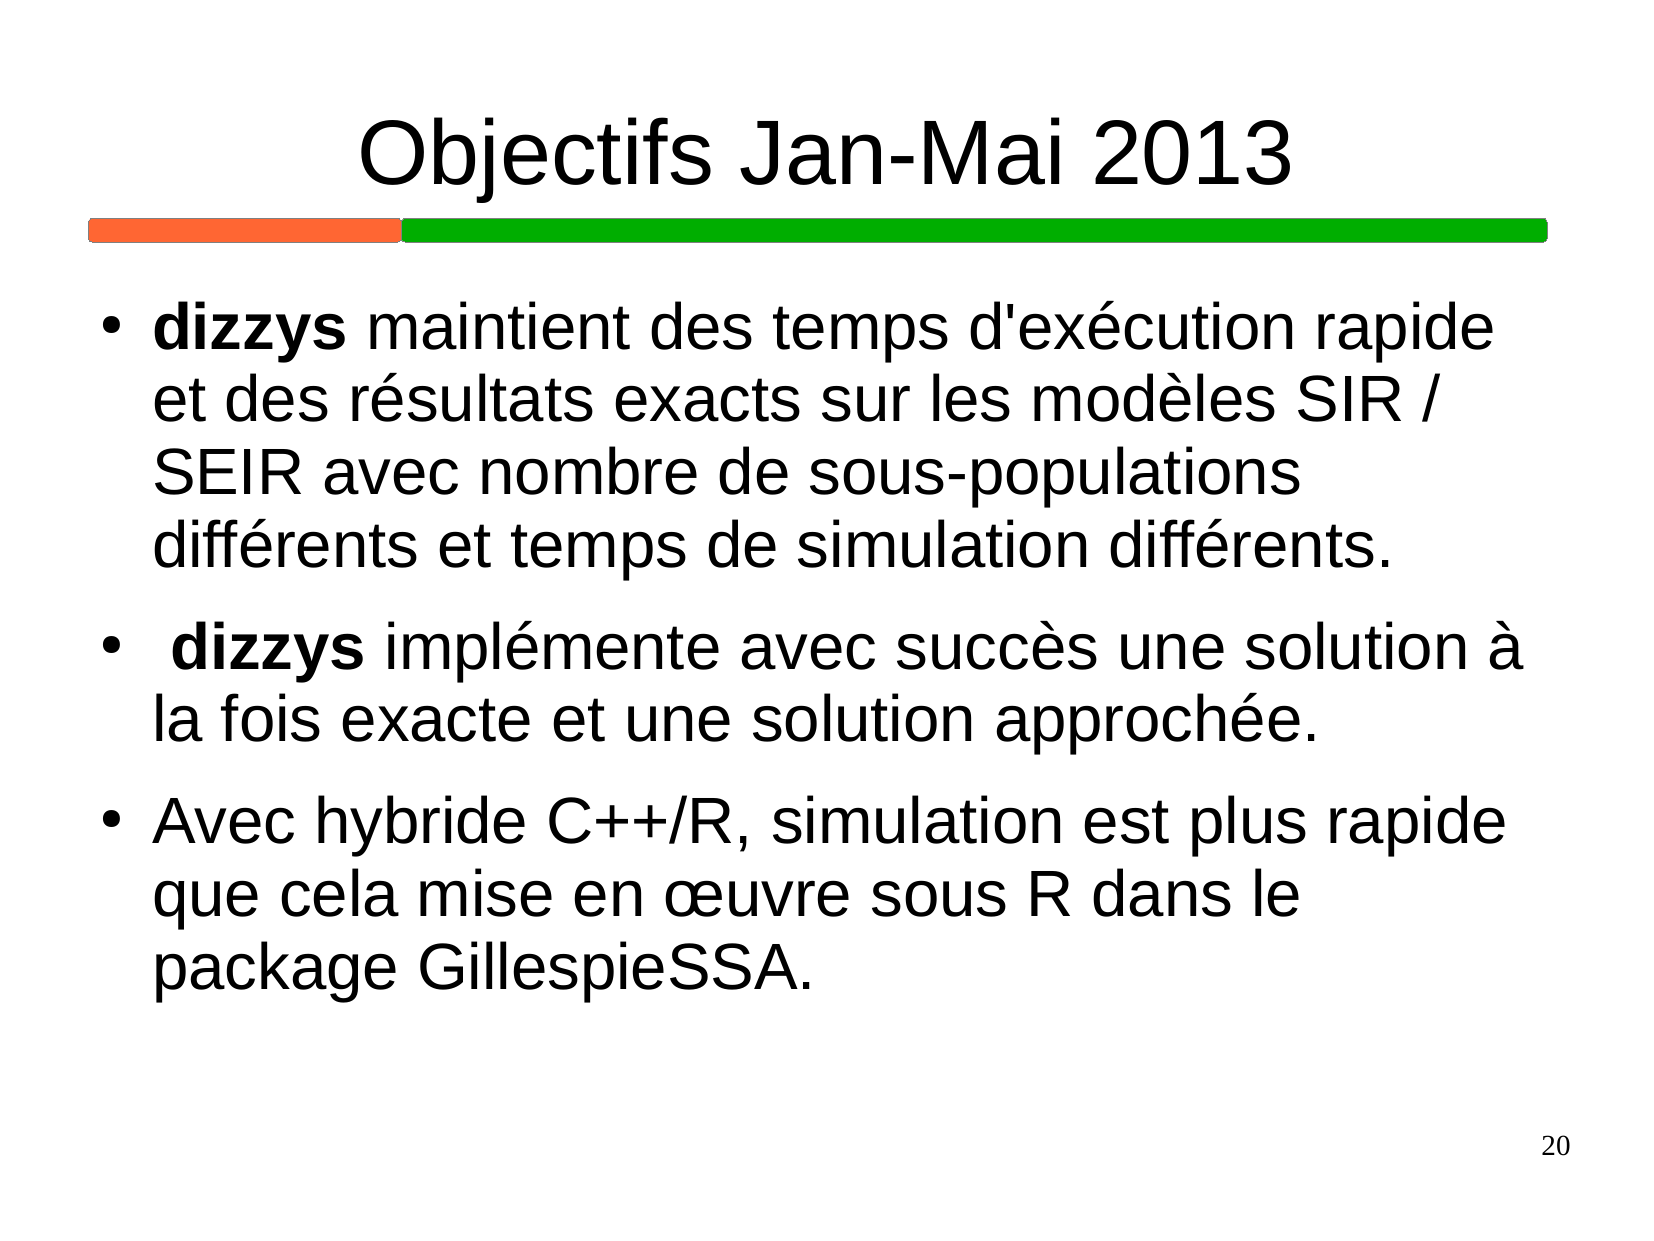

# Objectifs Jan-Mai 2013
dizzys maintient des temps d'exécution rapide et des résultats exacts sur les modèles SIR / SEIR avec nombre de sous-populations différents et temps de simulation différents.
 dizzys implémente avec succès une solution à la fois exacte et une solution approchée.
Avec hybride C++/R, simulation est plus rapide que cela mise en œuvre sous R dans le package GillespieSSA.
20